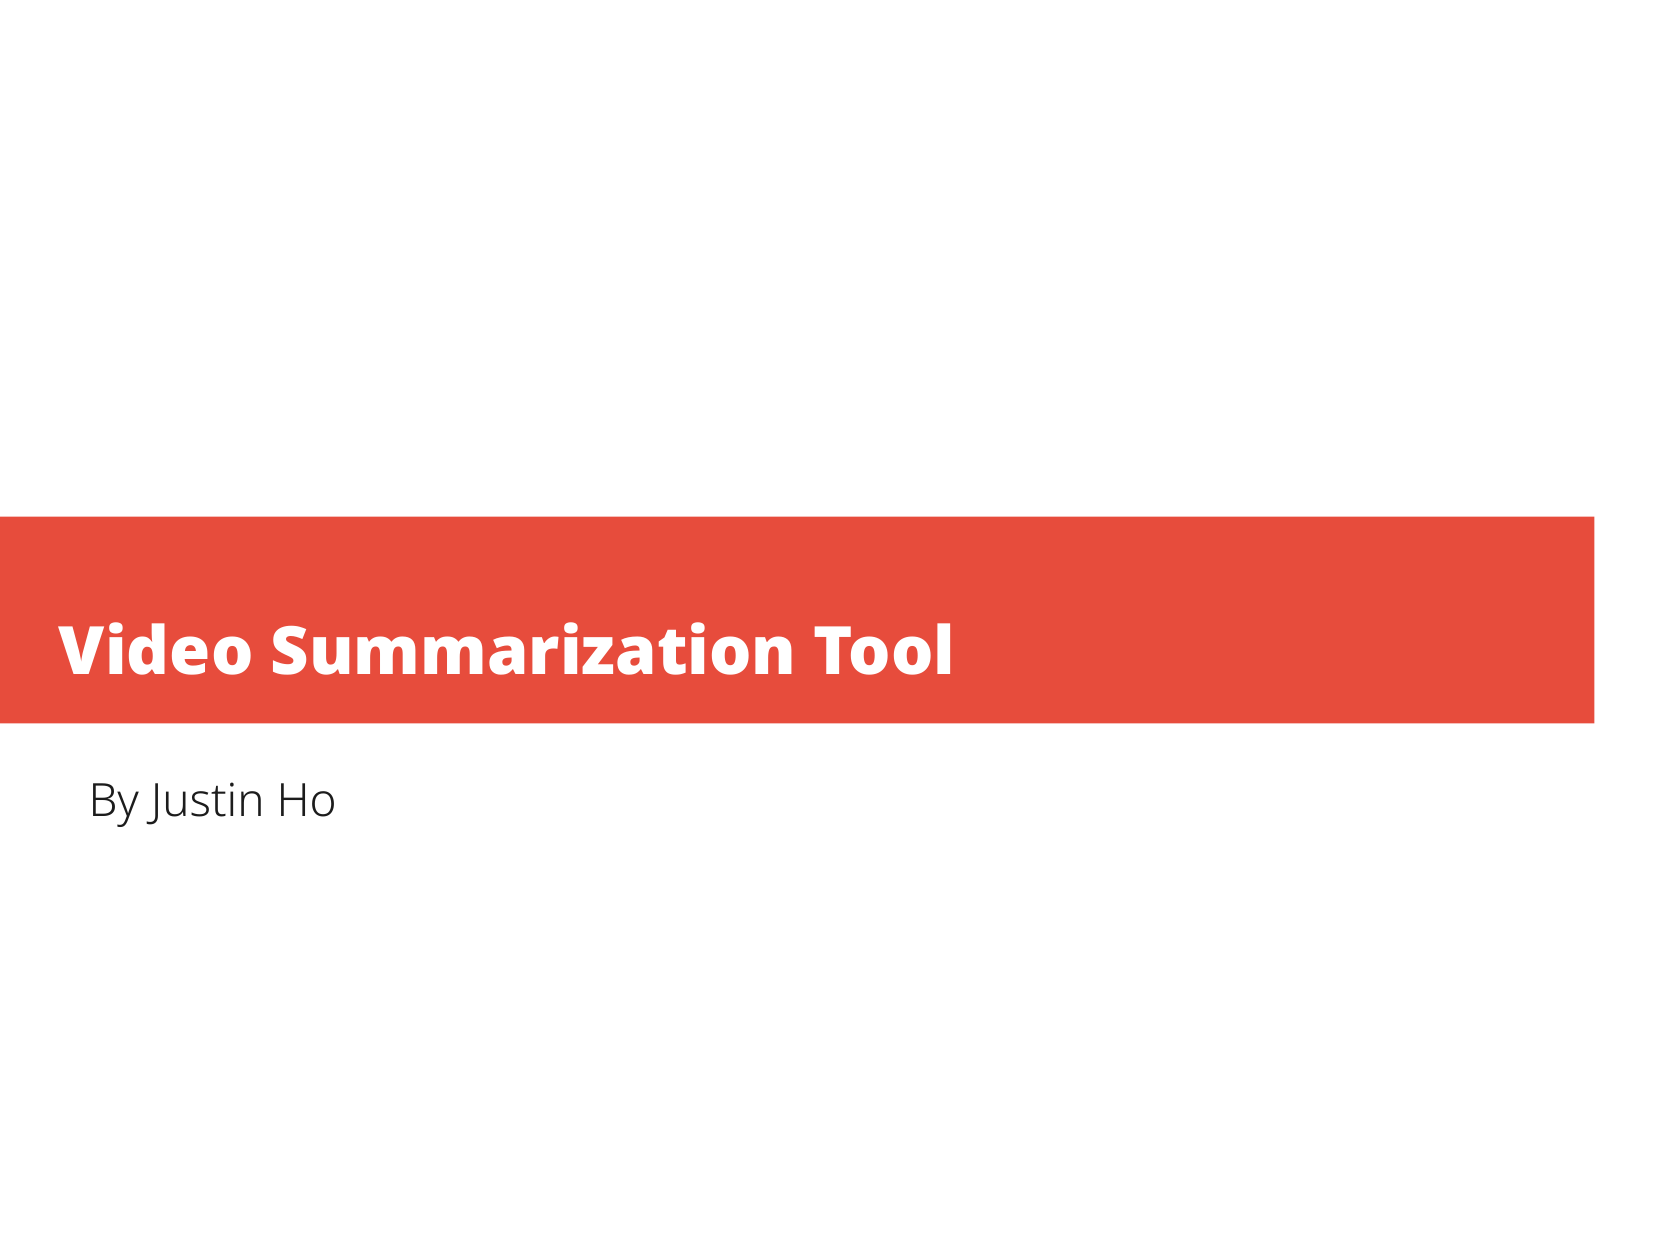

# Video Summarization Tool
By Justin Ho